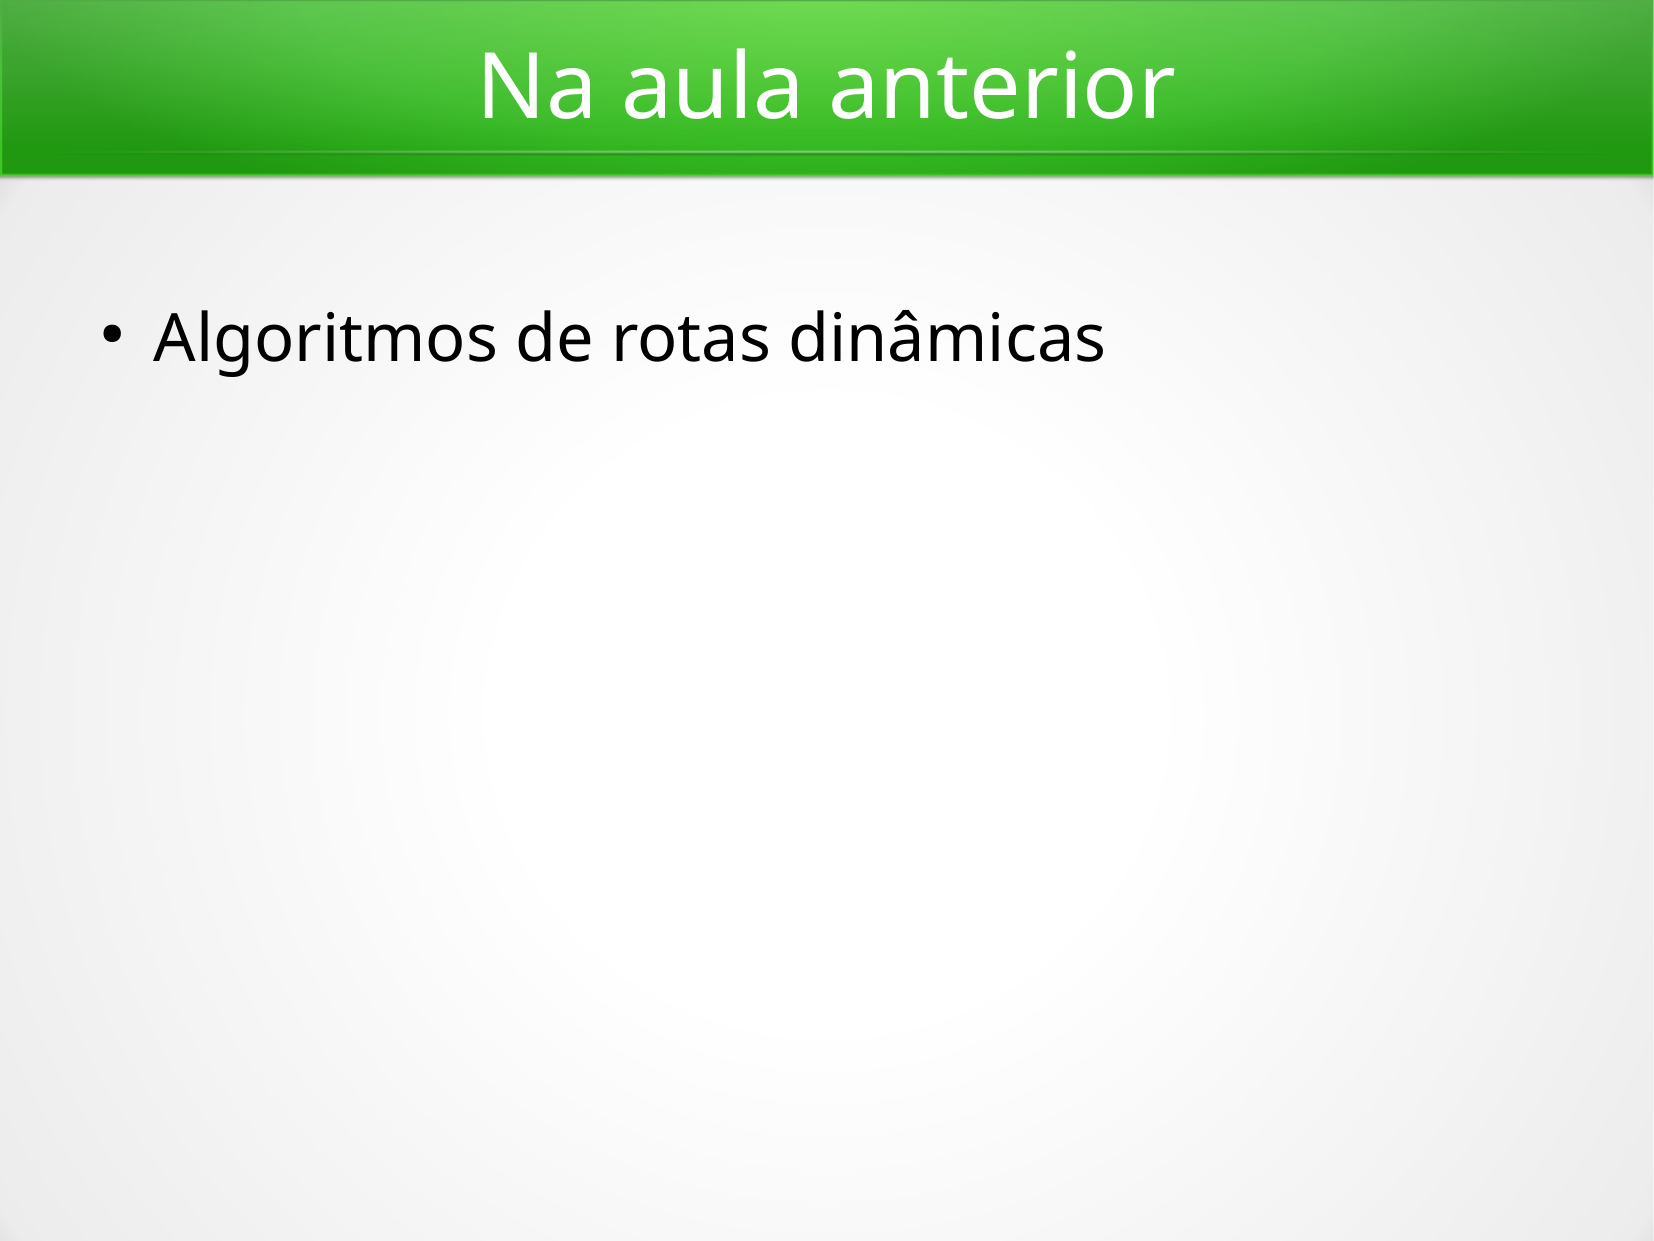

# Na aula anterior
Algoritmos de rotas dinâmicas